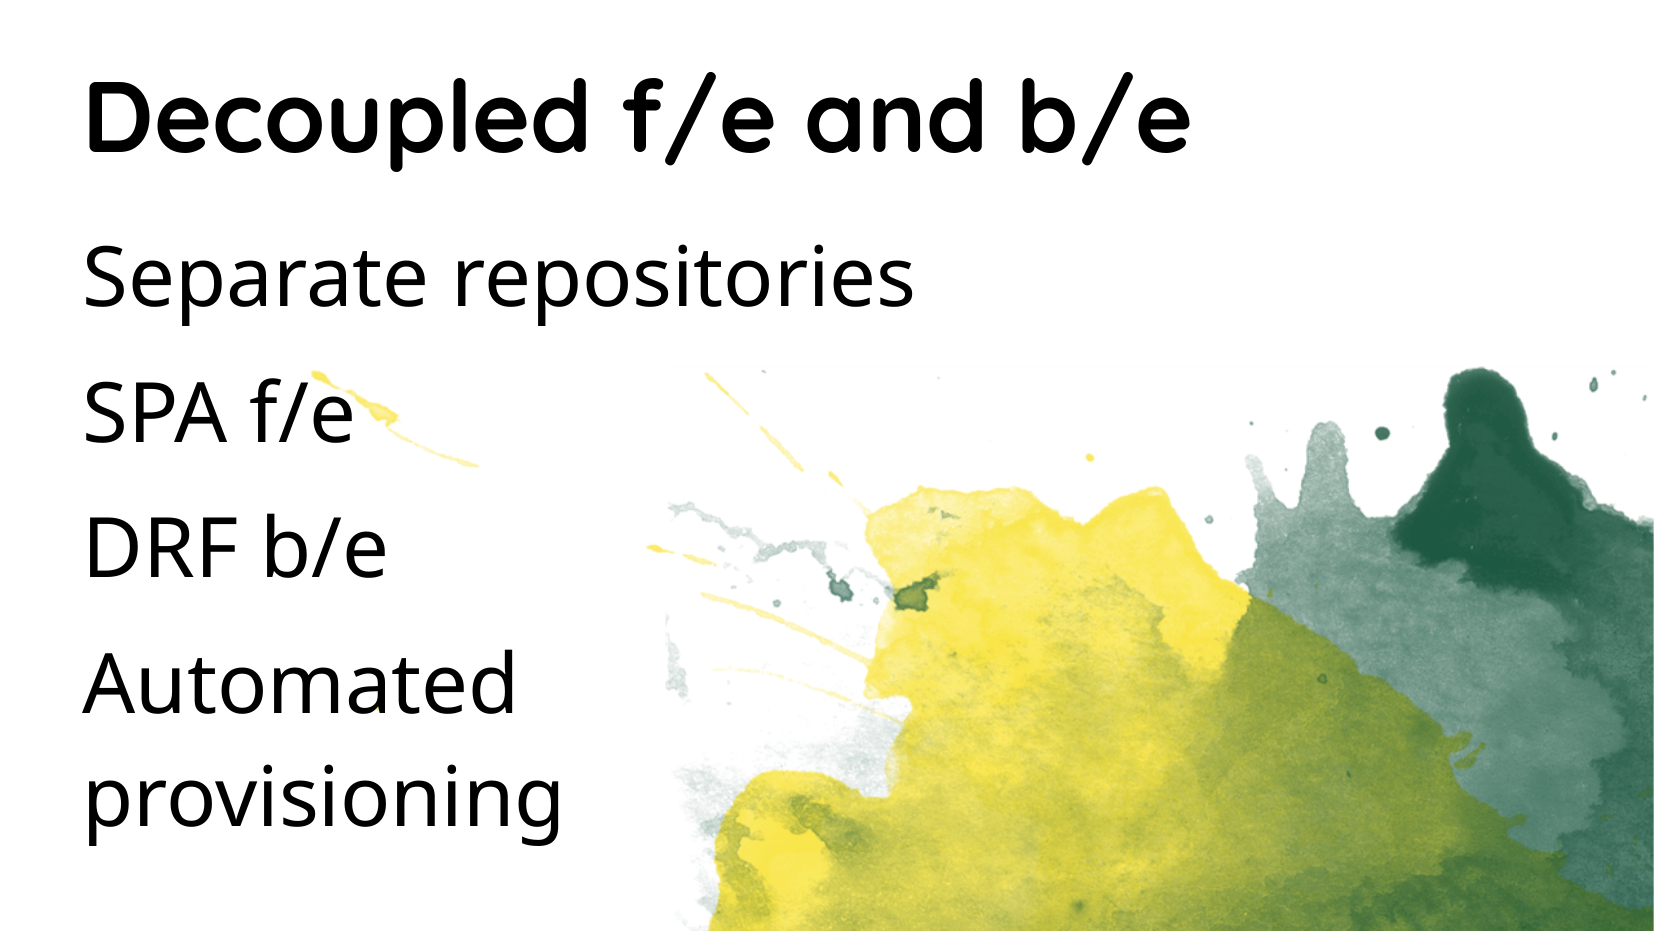

# Decoupled f/e and b/e
Separate repositories
SPA f/e
DRF b/e
Automated
provisioning